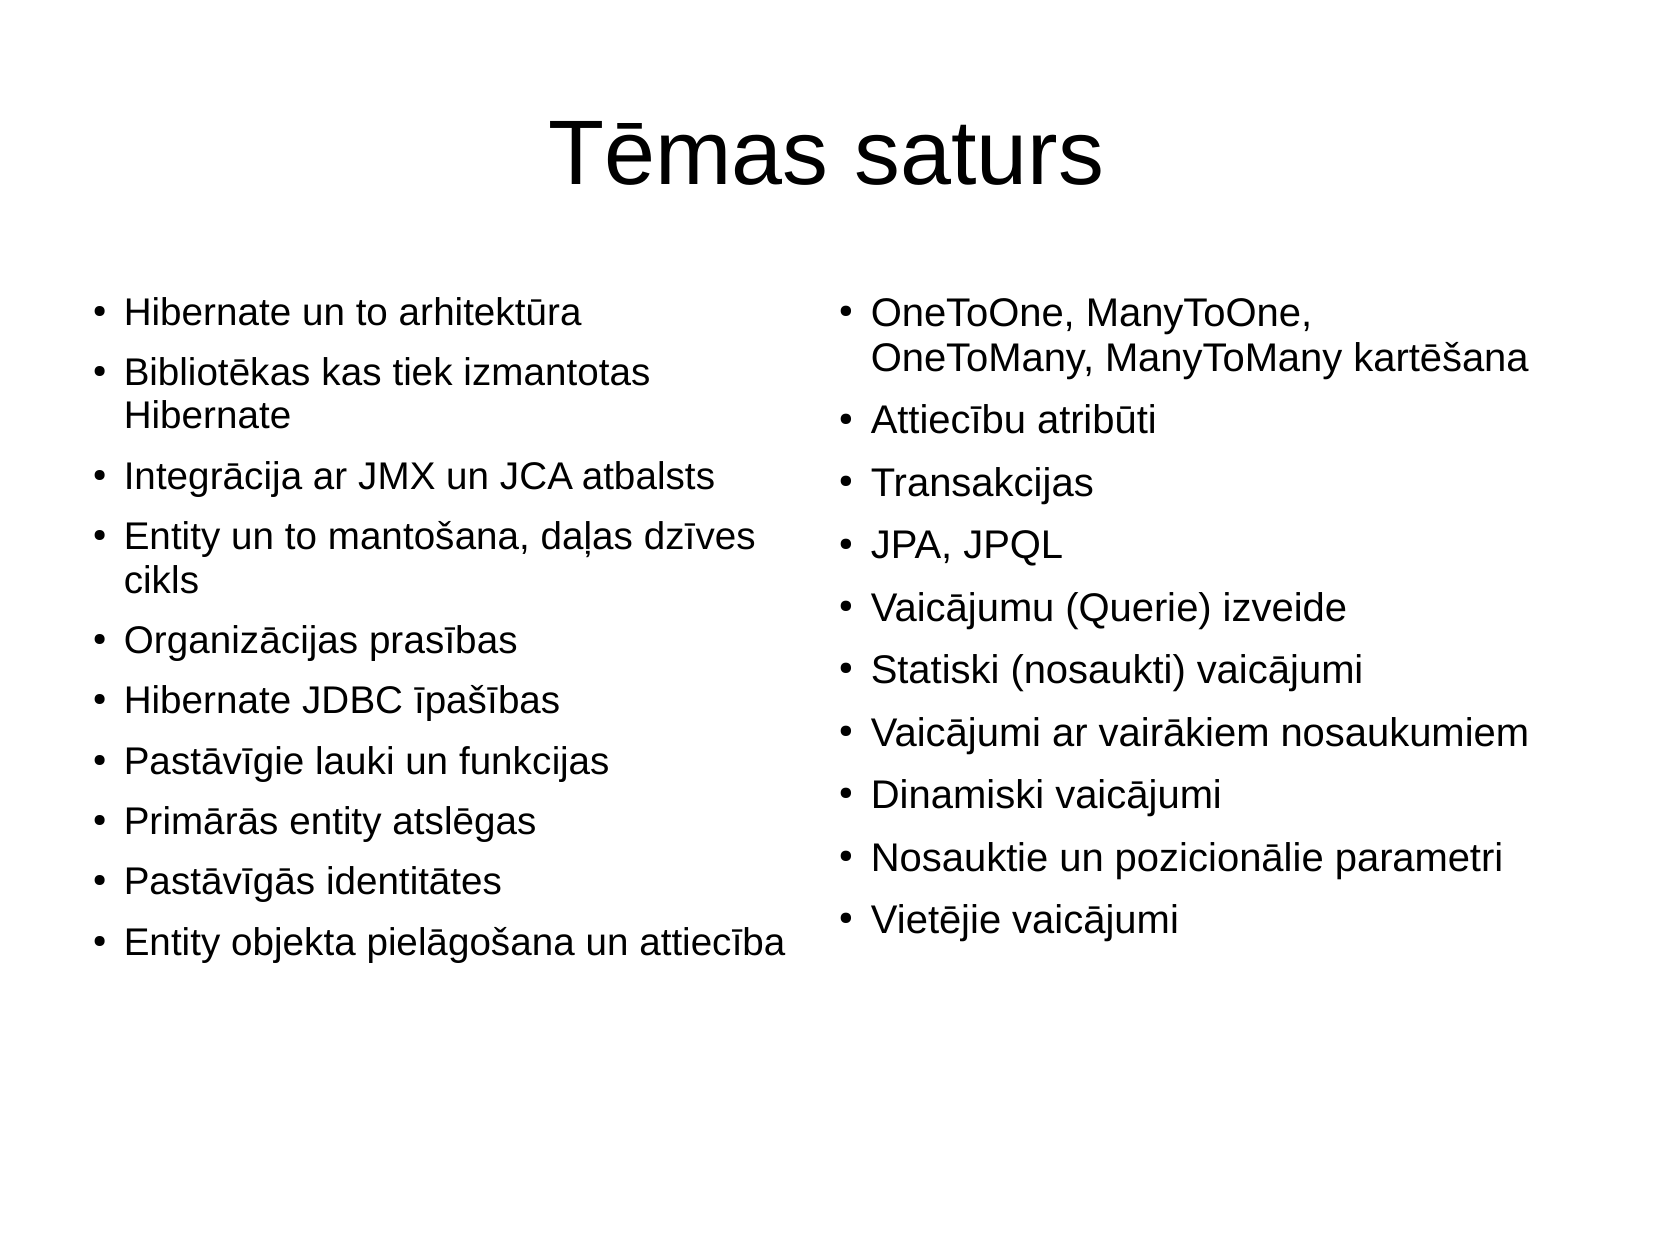

# Tēmas saturs
Hibernate un to arhitektūra
Bibliotēkas kas tiek izmantotas Hibernate
Integrācija ar JMX un JCA atbalsts
Entity un to mantošana, daļas dzīves cikls
Organizācijas prasības
Hibernate JDBC īpašības
Pastāvīgie lauki un funkcijas
Primārās entity atslēgas
Pastāvīgās identitātes
Entity objekta pielāgošana un attiecība
OneToOne, ManyToOne, OneToMany, ManyToMany kartēšana
Attiecību atribūti
Transakcijas
JPA, JPQL
Vaicājumu (Querie) izveide
Statiski (nosaukti) vaicājumi
Vaicājumi ar vairākiem nosaukumiem
Dinamiski vaicājumi
Nosauktie un pozicionālie parametri
Vietējie vaicājumi